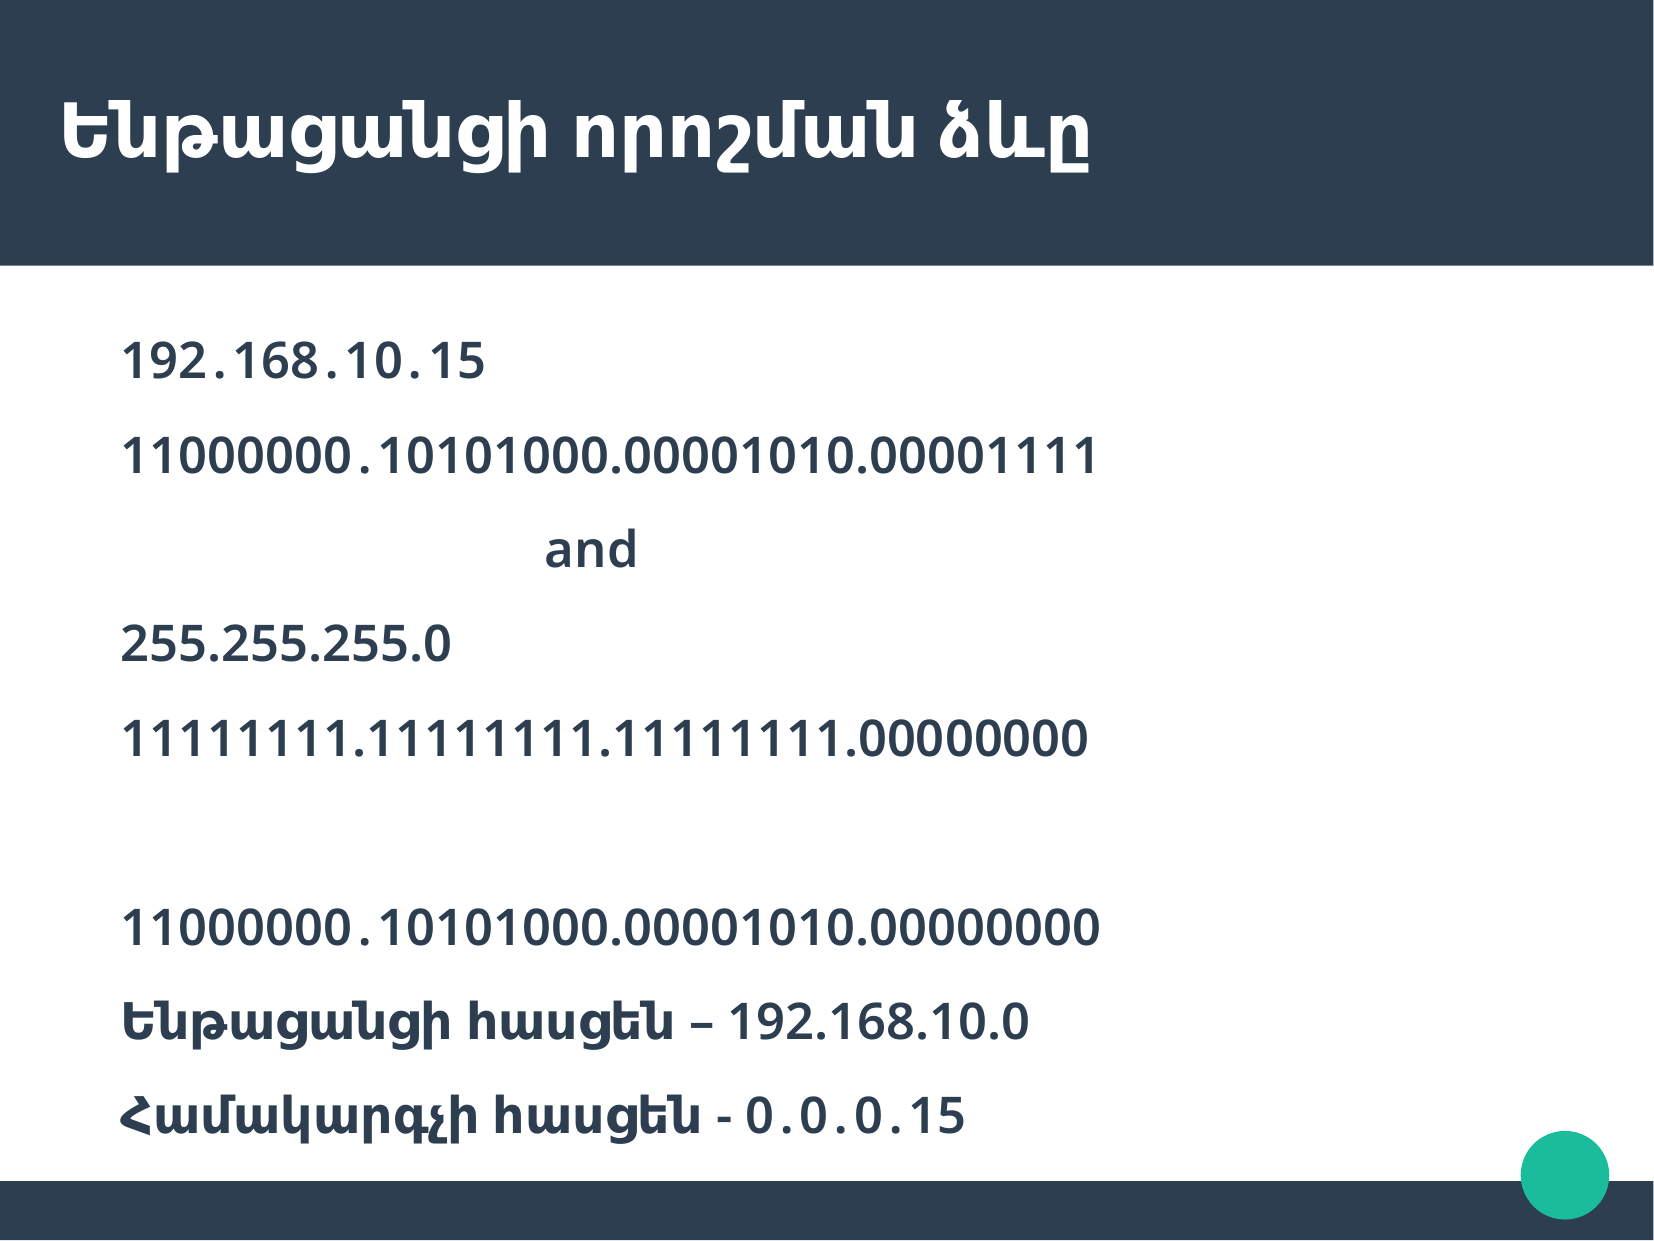

# Ենթացանցի որոշման ձևը
192․168․10․15
11000000․10101000.00001010.00001111
 and
255.255.255.0
11111111.11111111.11111111.00000000
11000000․10101000.00001010.00000000
Ենթացանցի հասցեն – 192.168.10.0
Համակարգչի հասցեն - 0․0․0․15